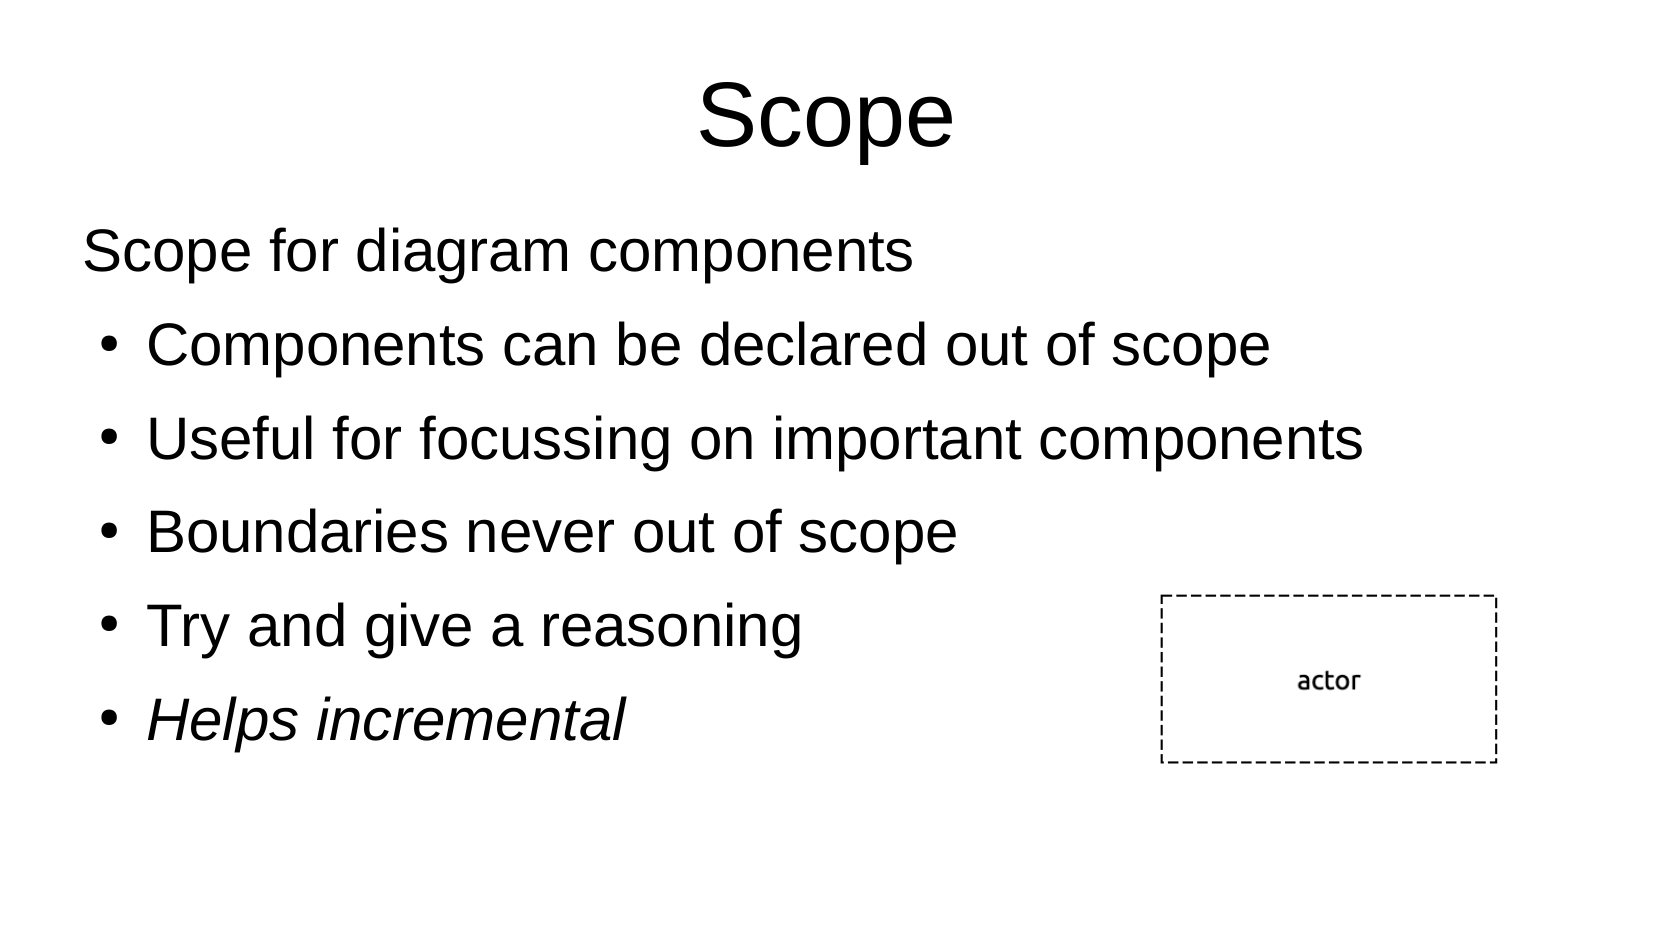

# Scope
Scope for diagram components
Components can be declared out of scope
Useful for focussing on important components
Boundaries never out of scope
Try and give a reasoning
Helps incremental